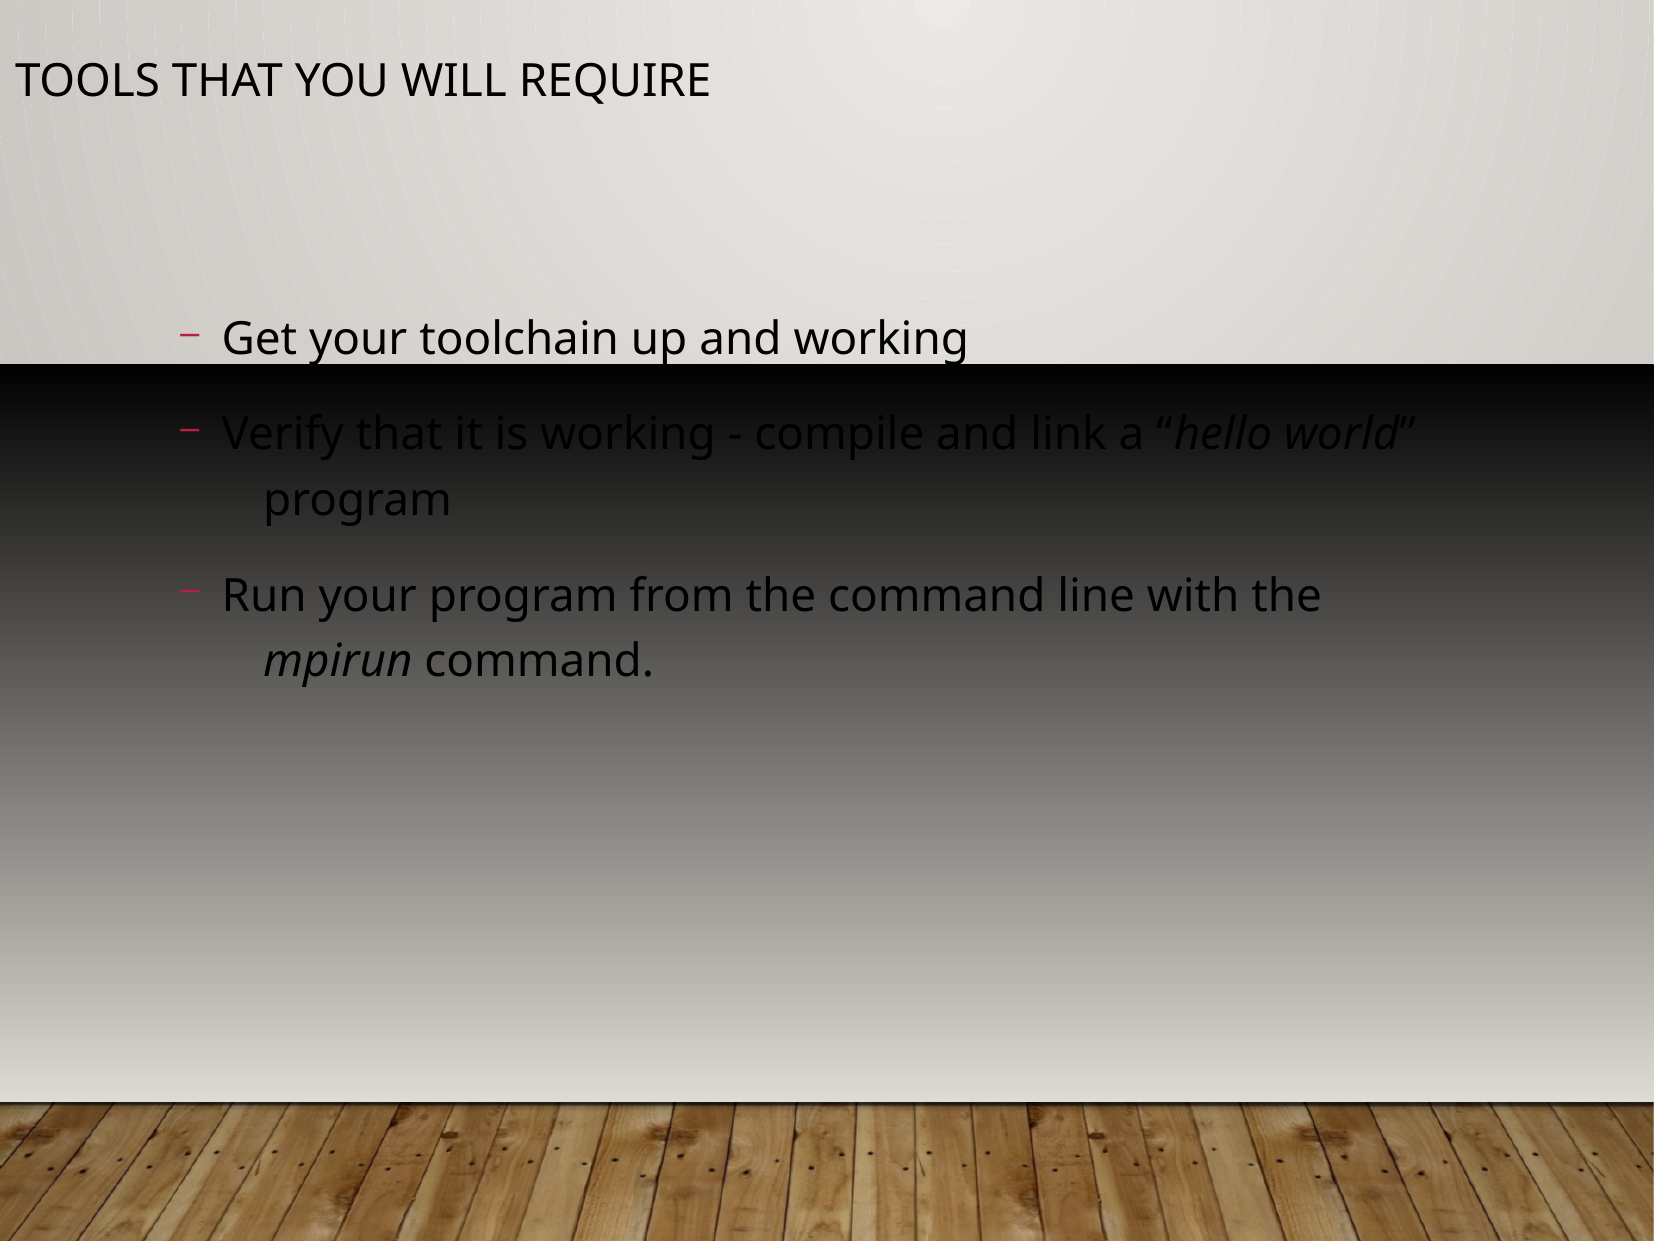

# Tools that you will require
Get your toolchain up and working
Verify that it is working - compile and link a “hello world” program
Run your program from the command line with the mpirun command.